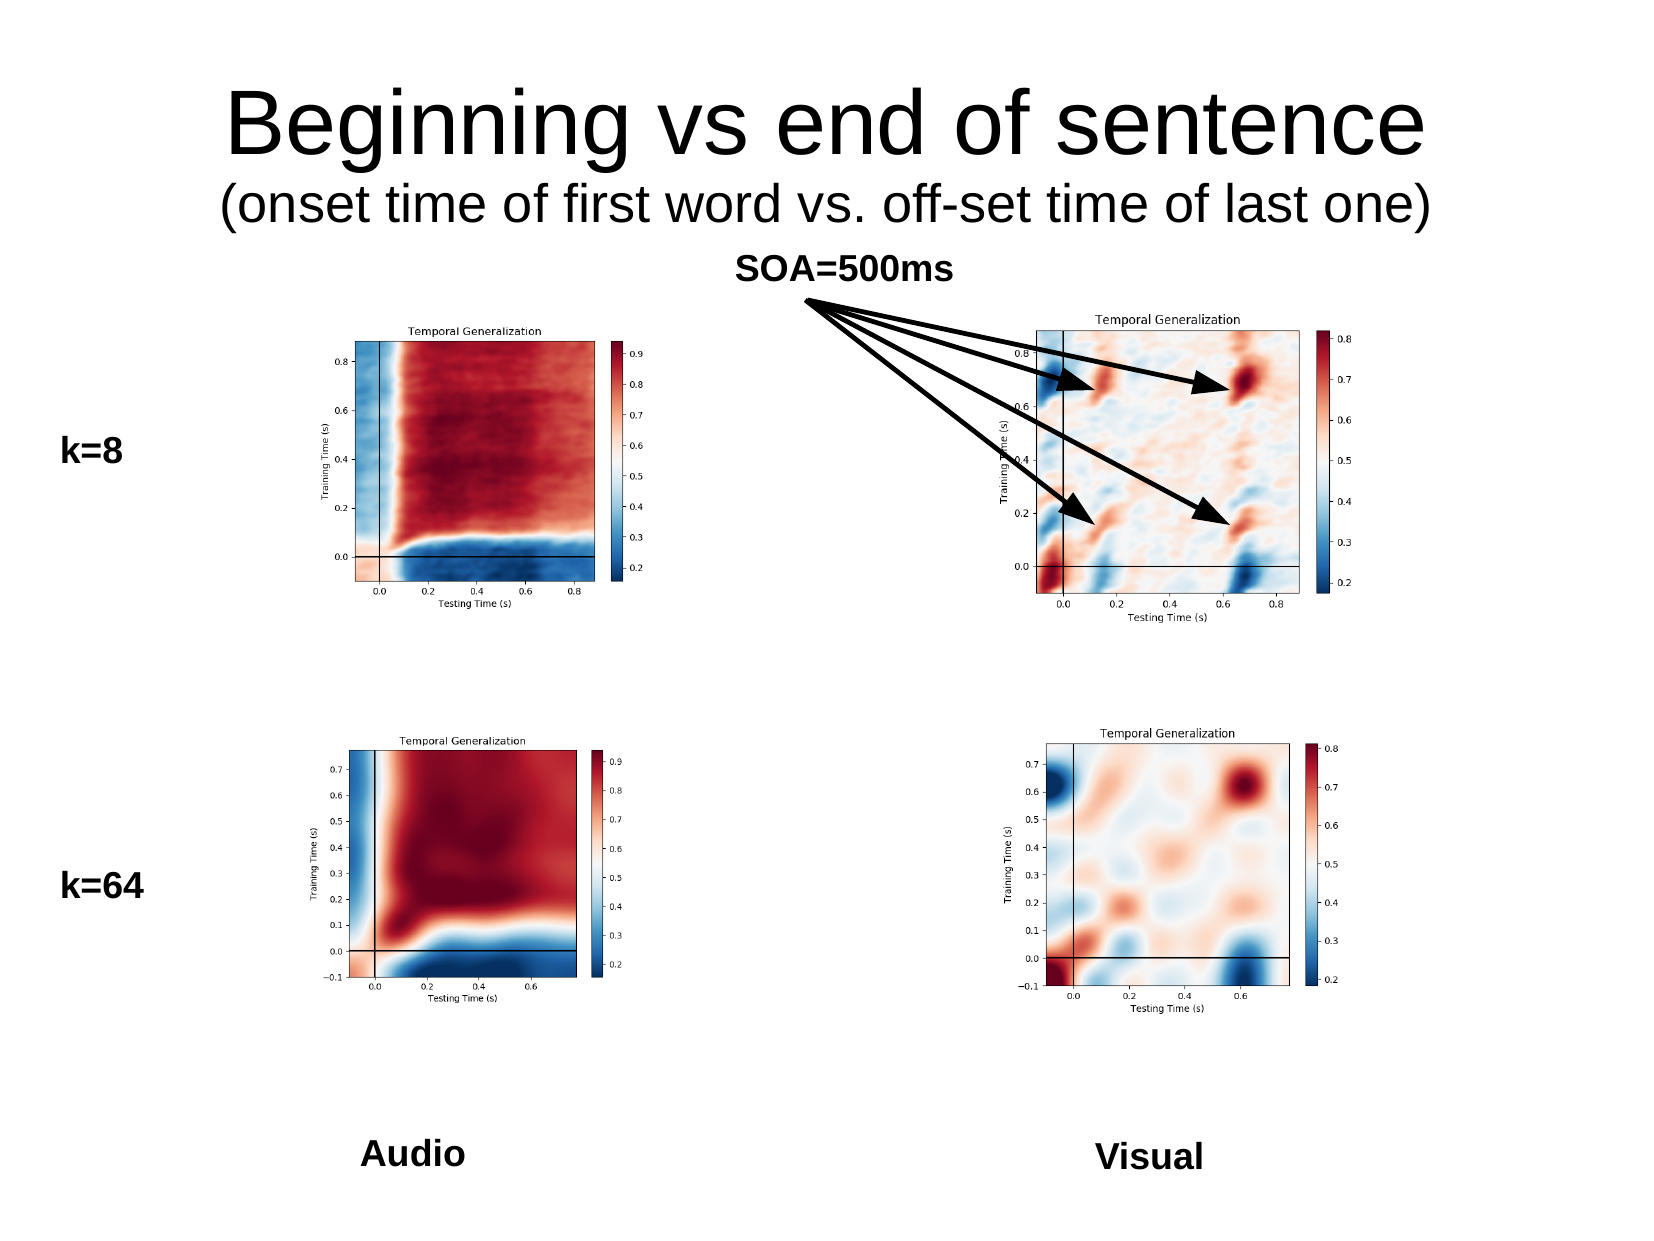

# Beginning vs end of sentence (onset time of first word vs. off-set time of last one)
SOA=500ms
k=8
k=64
Audio
Visual